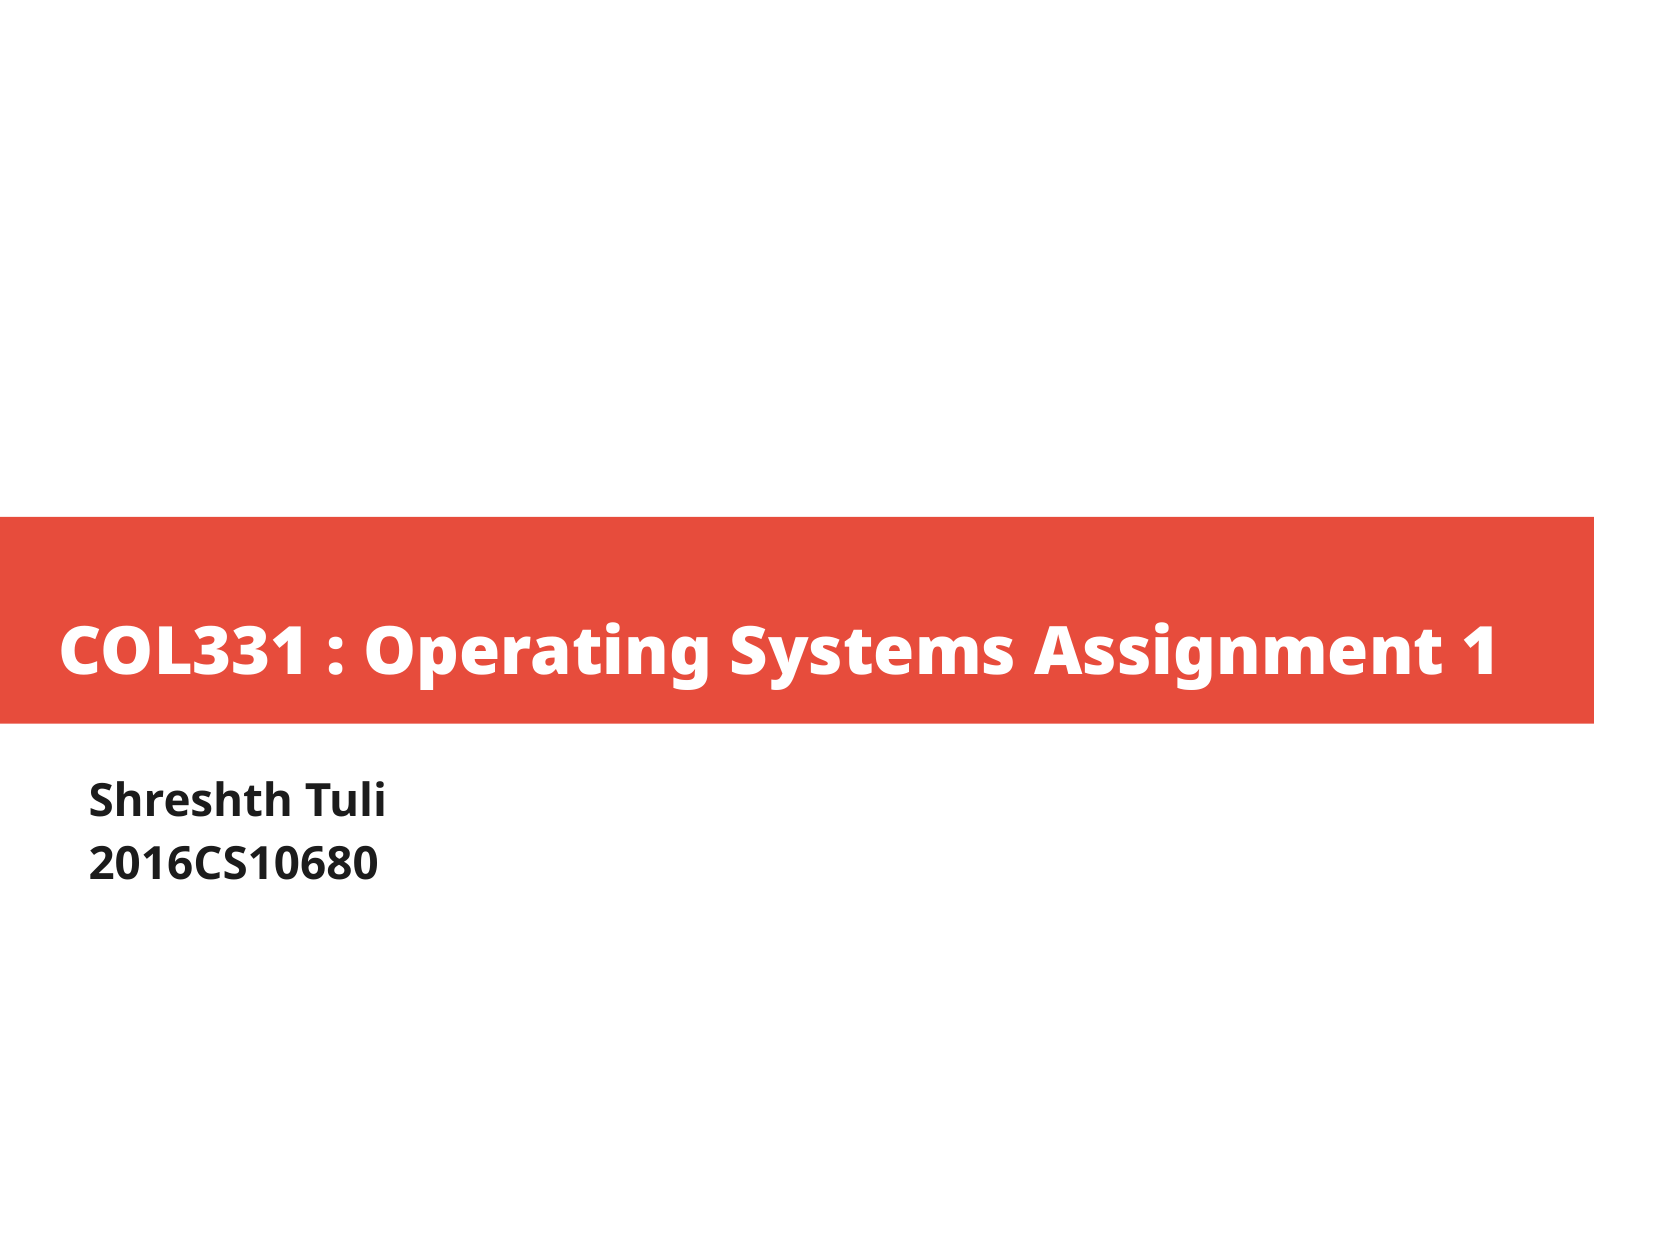

# COL331 : Operating Systems Assignment 1
Shreshth Tuli
2016CS10680